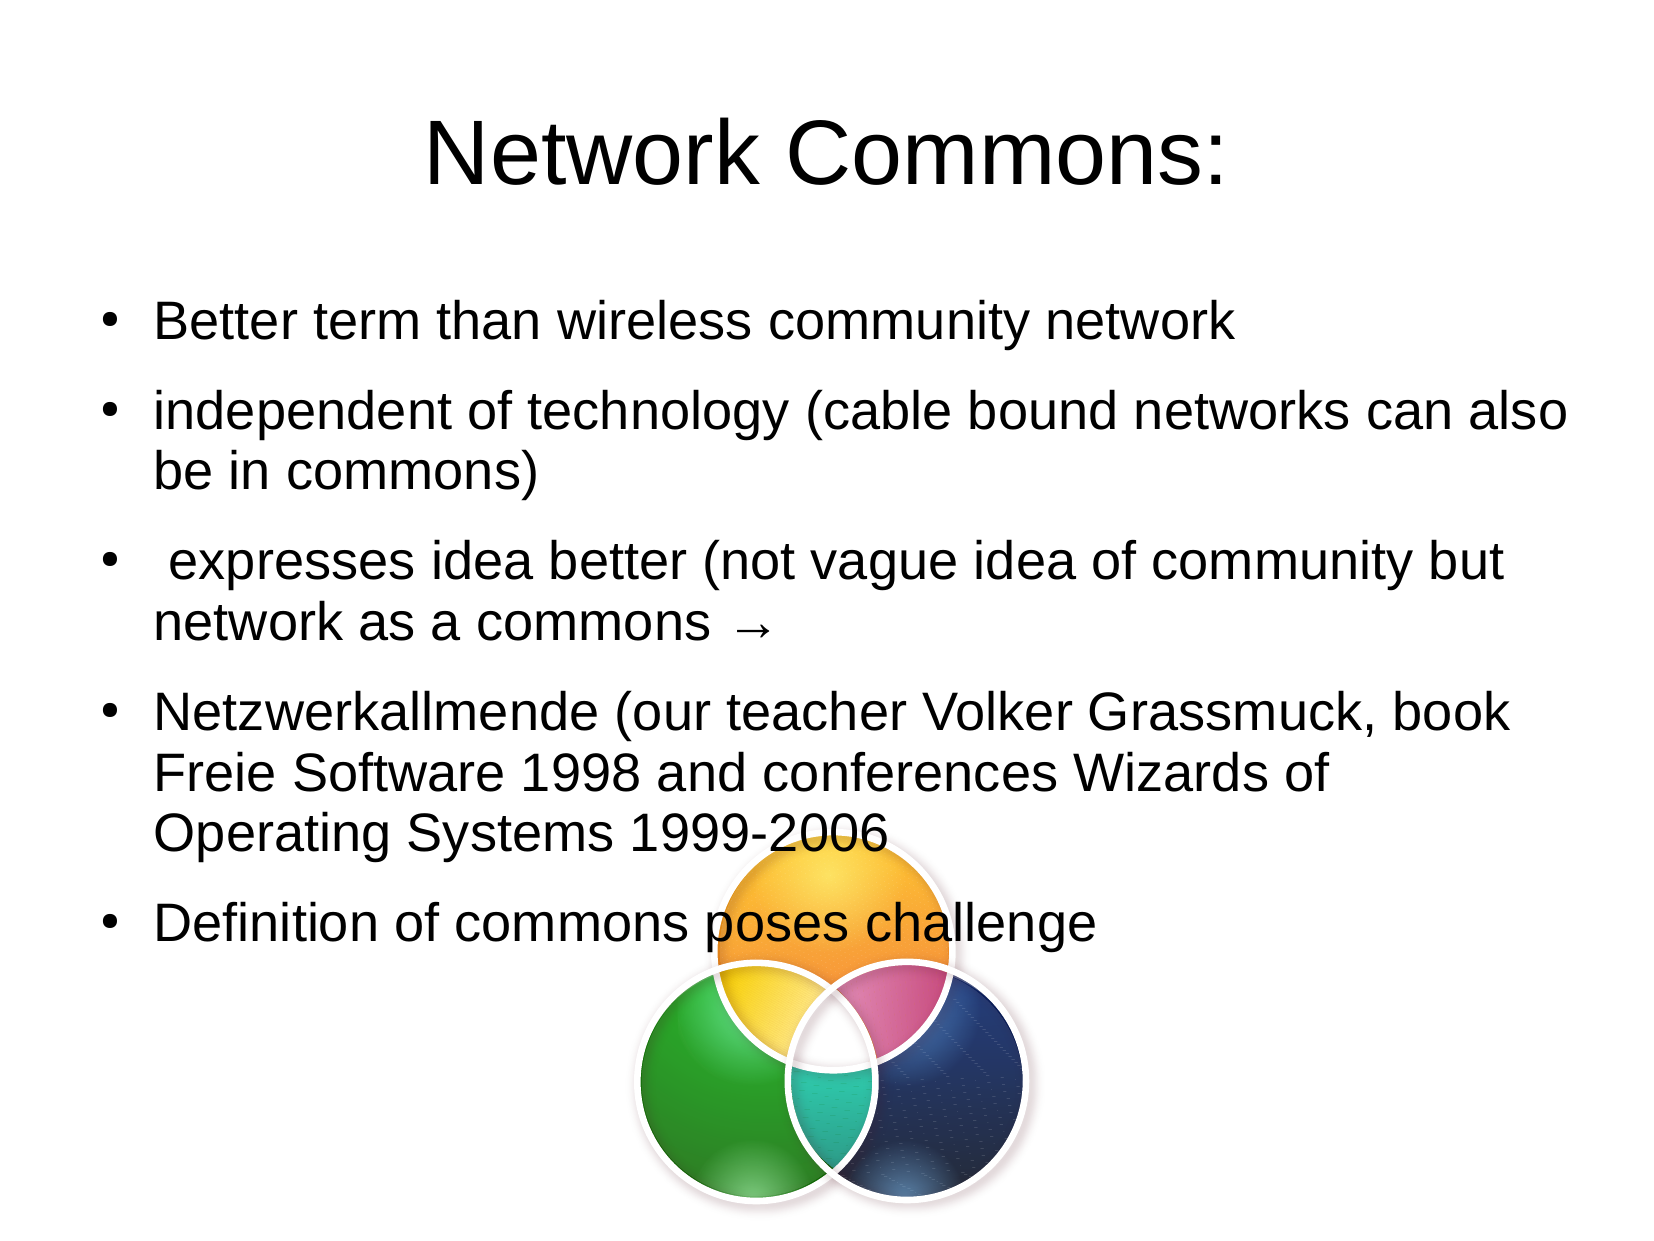

# Network Commons:
Better term than wireless community network
independent of technology (cable bound networks can also be in commons)
 expresses idea better (not vague idea of community but network as a commons →
Netzwerkallmende (our teacher Volker Grassmuck, book Freie Software 1998 and conferences Wizards of Operating Systems 1999-2006
Definition of commons poses challenge